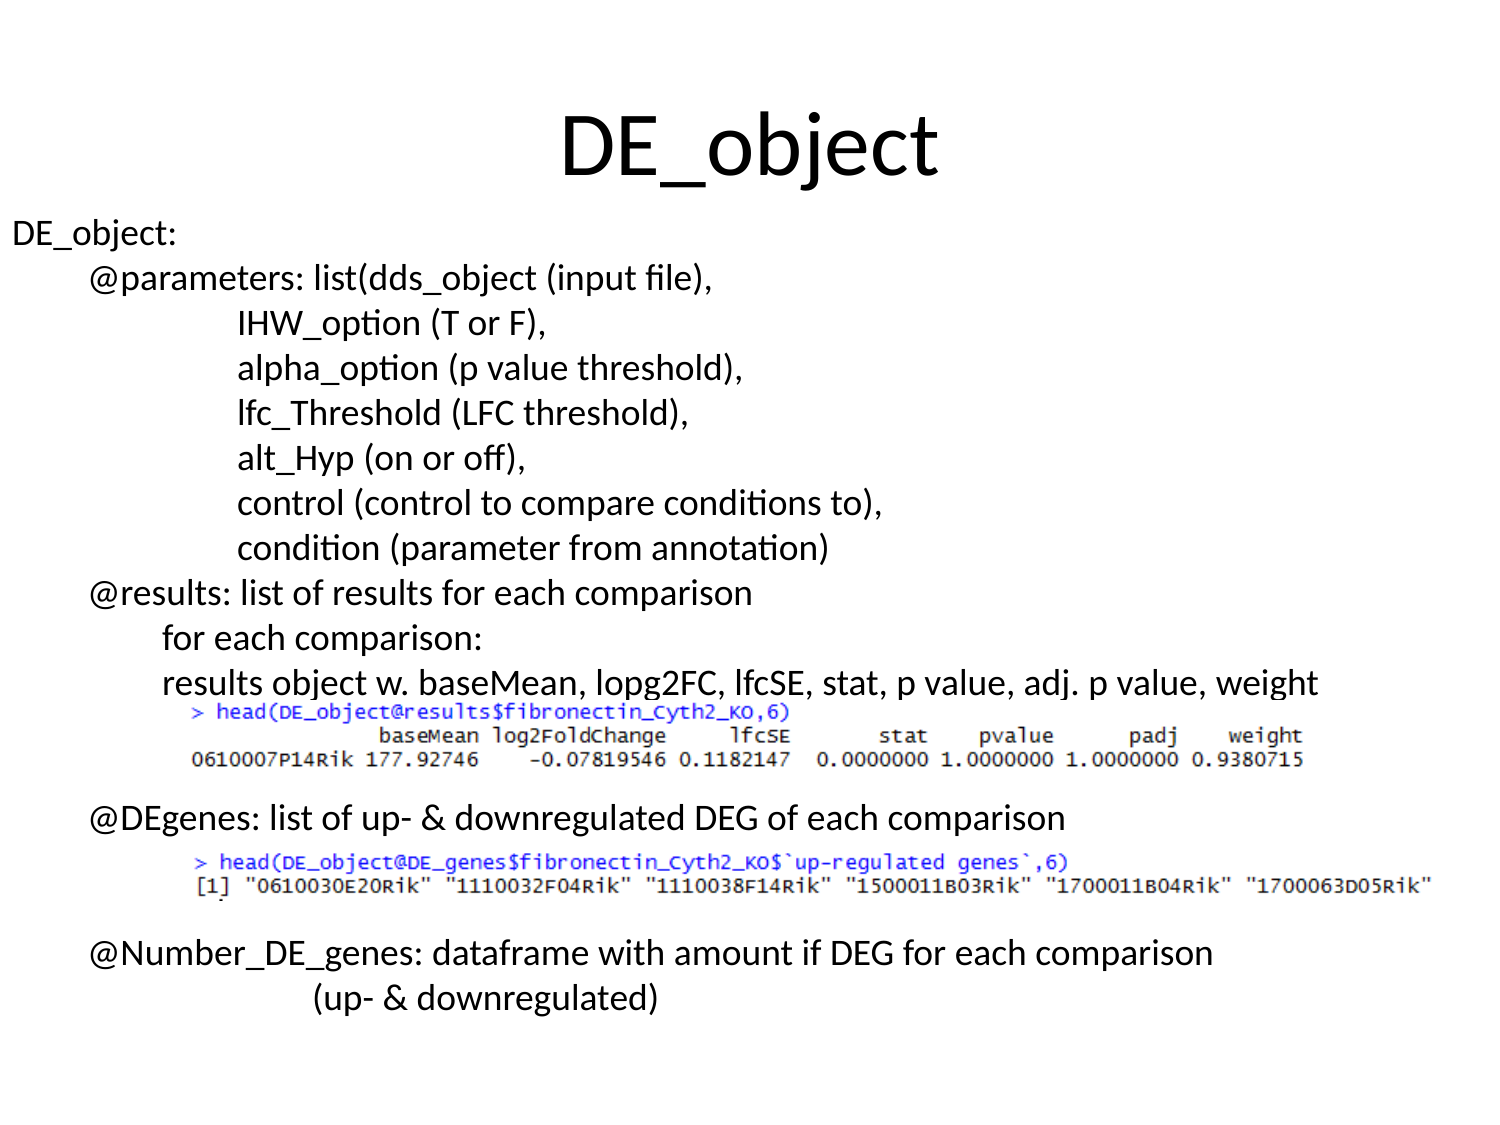

# DE_object
DE_object:
	@parameters: list(dds_object (input file),
			IHW_option (T or F),
			alpha_option (p value threshold),
			lfc_Threshold (LFC threshold),
			alt_Hyp (on or off),
			control (control to compare conditions to),
			condition (parameter from annotation)
	@results: list of results for each comparison
		for each comparison:
		results object w. baseMean, lopg2FC, lfcSE, stat, p value, adj. p value, weight
	@DEgenes: list of up- & downregulated DEG of each comparison
	@Number_DE_genes: dataframe with amount if DEG for each comparison
				(up- & downregulated)